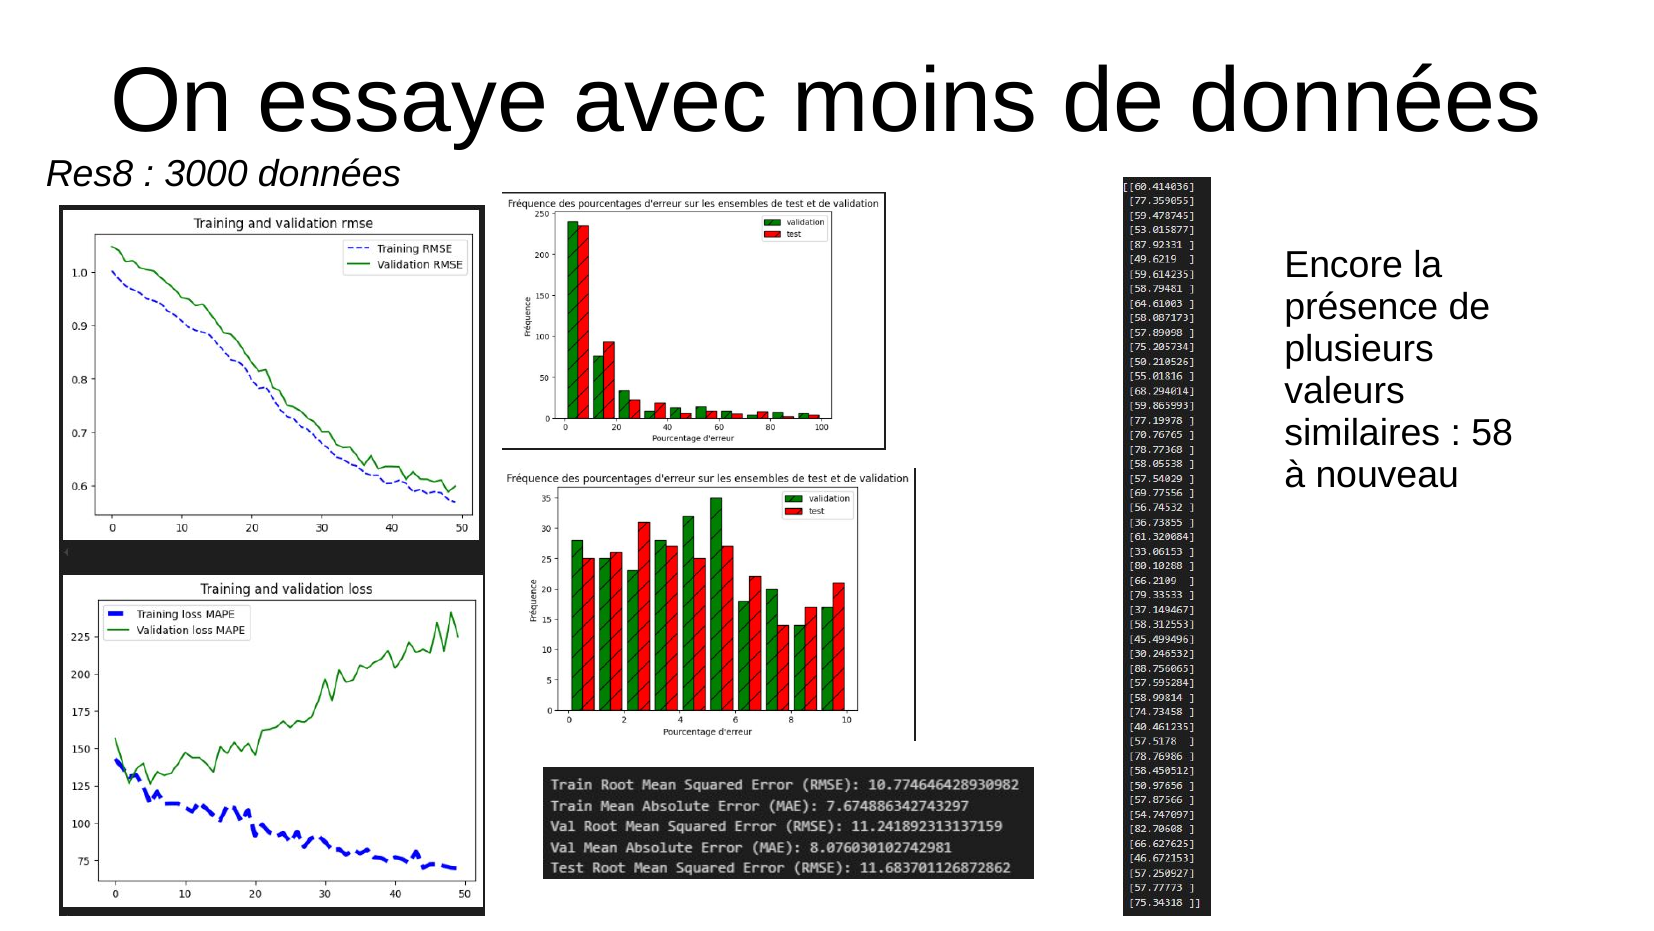

# On essaye avec moins de données
Res8 : 3000 données
Encore la présence de plusieurs valeurs similaires : 58 à nouveau